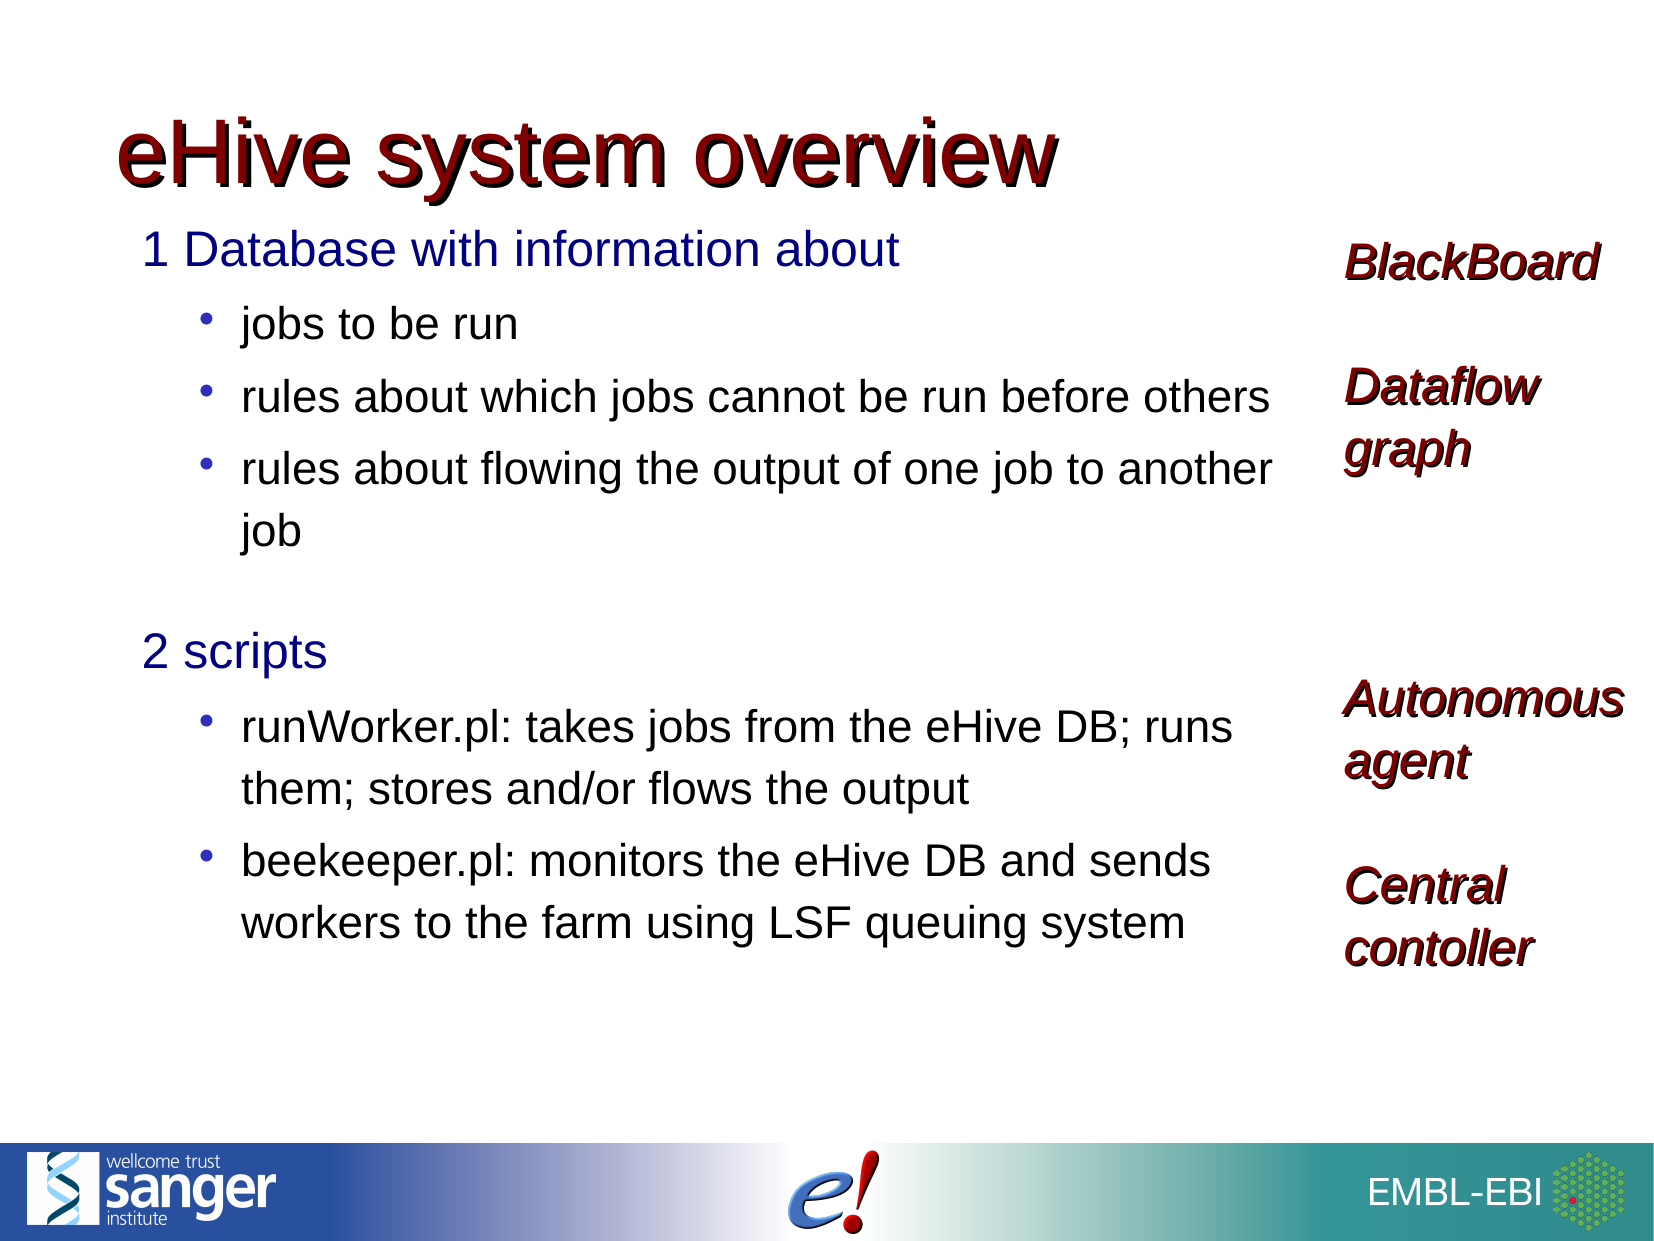

# eHive system overview
BlackBoard
Dataflow graph
Autonomous agent
Central contoller
1 Database with information about
jobs to be run
rules about which jobs cannot be run before others
rules about flowing the output of one job to another job
2 scripts
runWorker.pl: takes jobs from the eHive DB; runs them; stores and/or flows the output
beekeeper.pl: monitors the eHive DB and sends workers to the farm using LSF queuing system